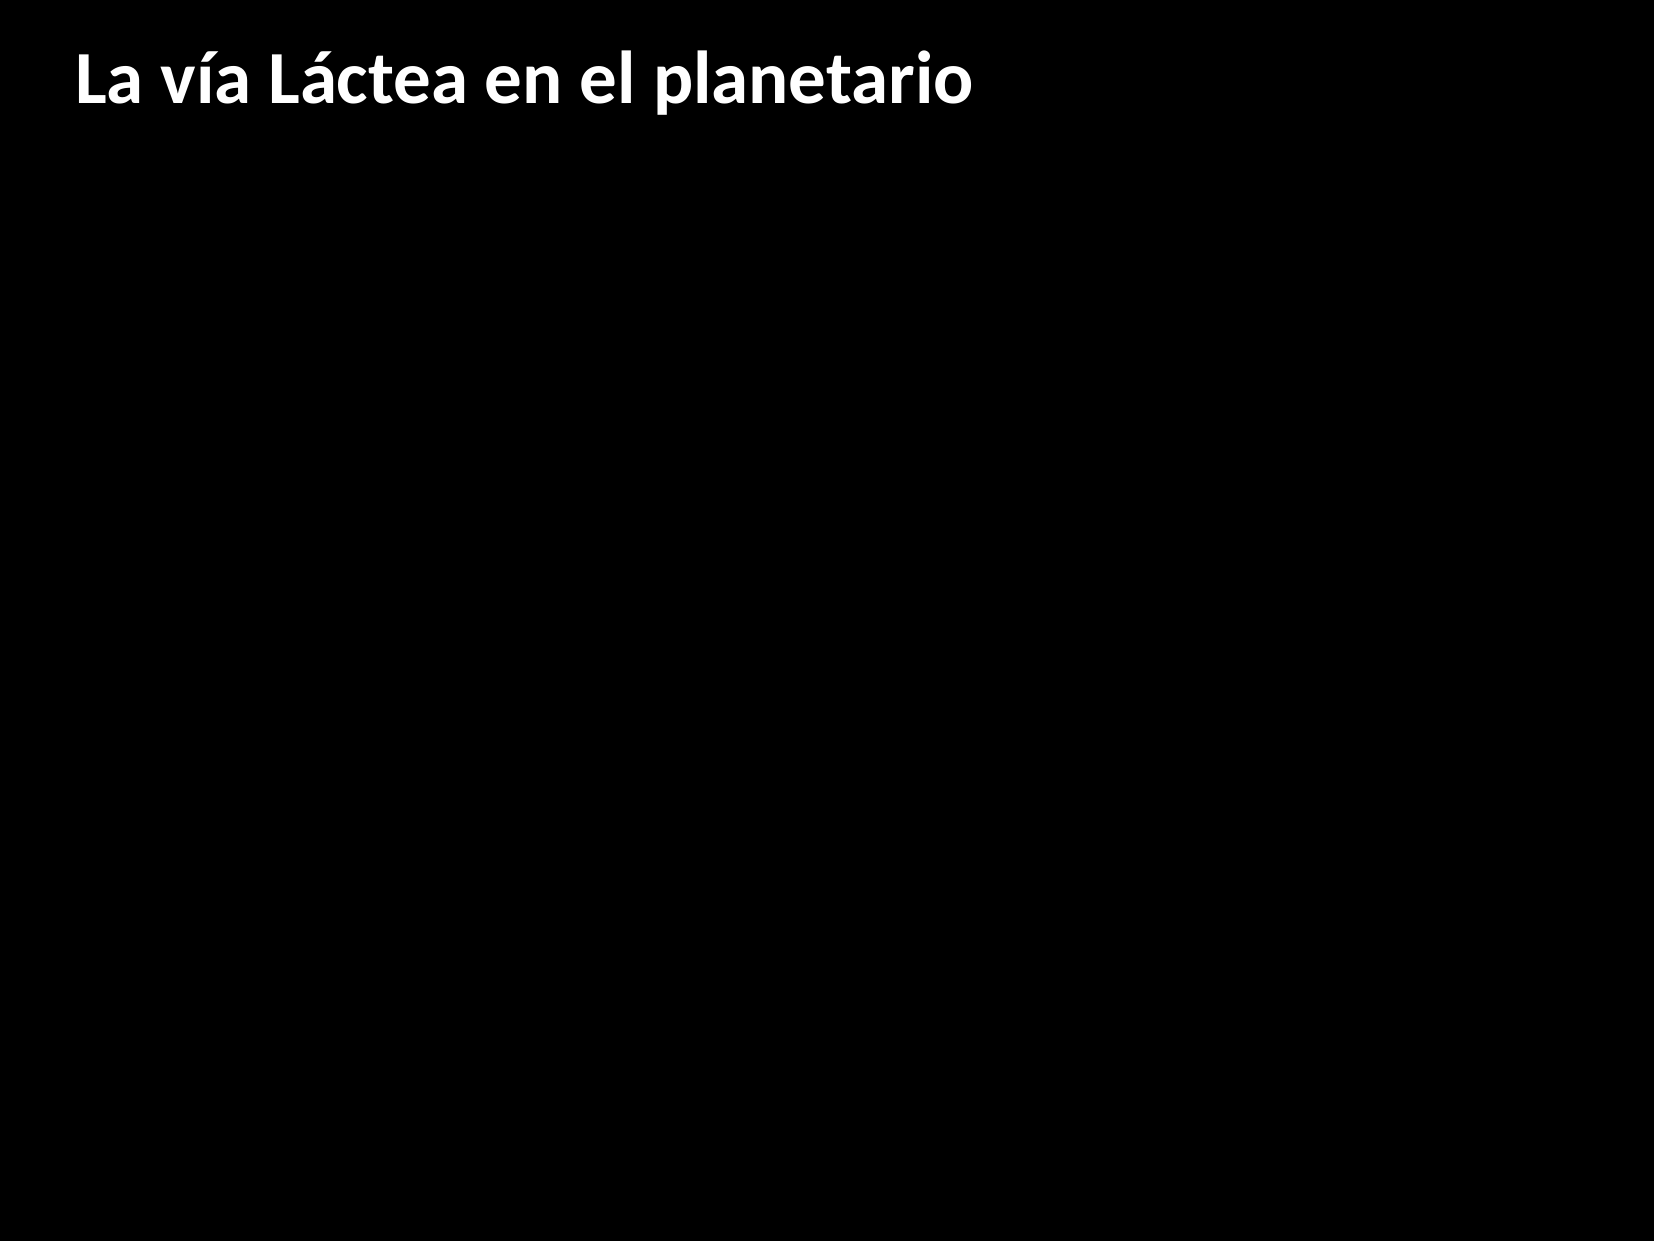

# La vía Láctea en el planetario
Astronomía (Asorey)
10